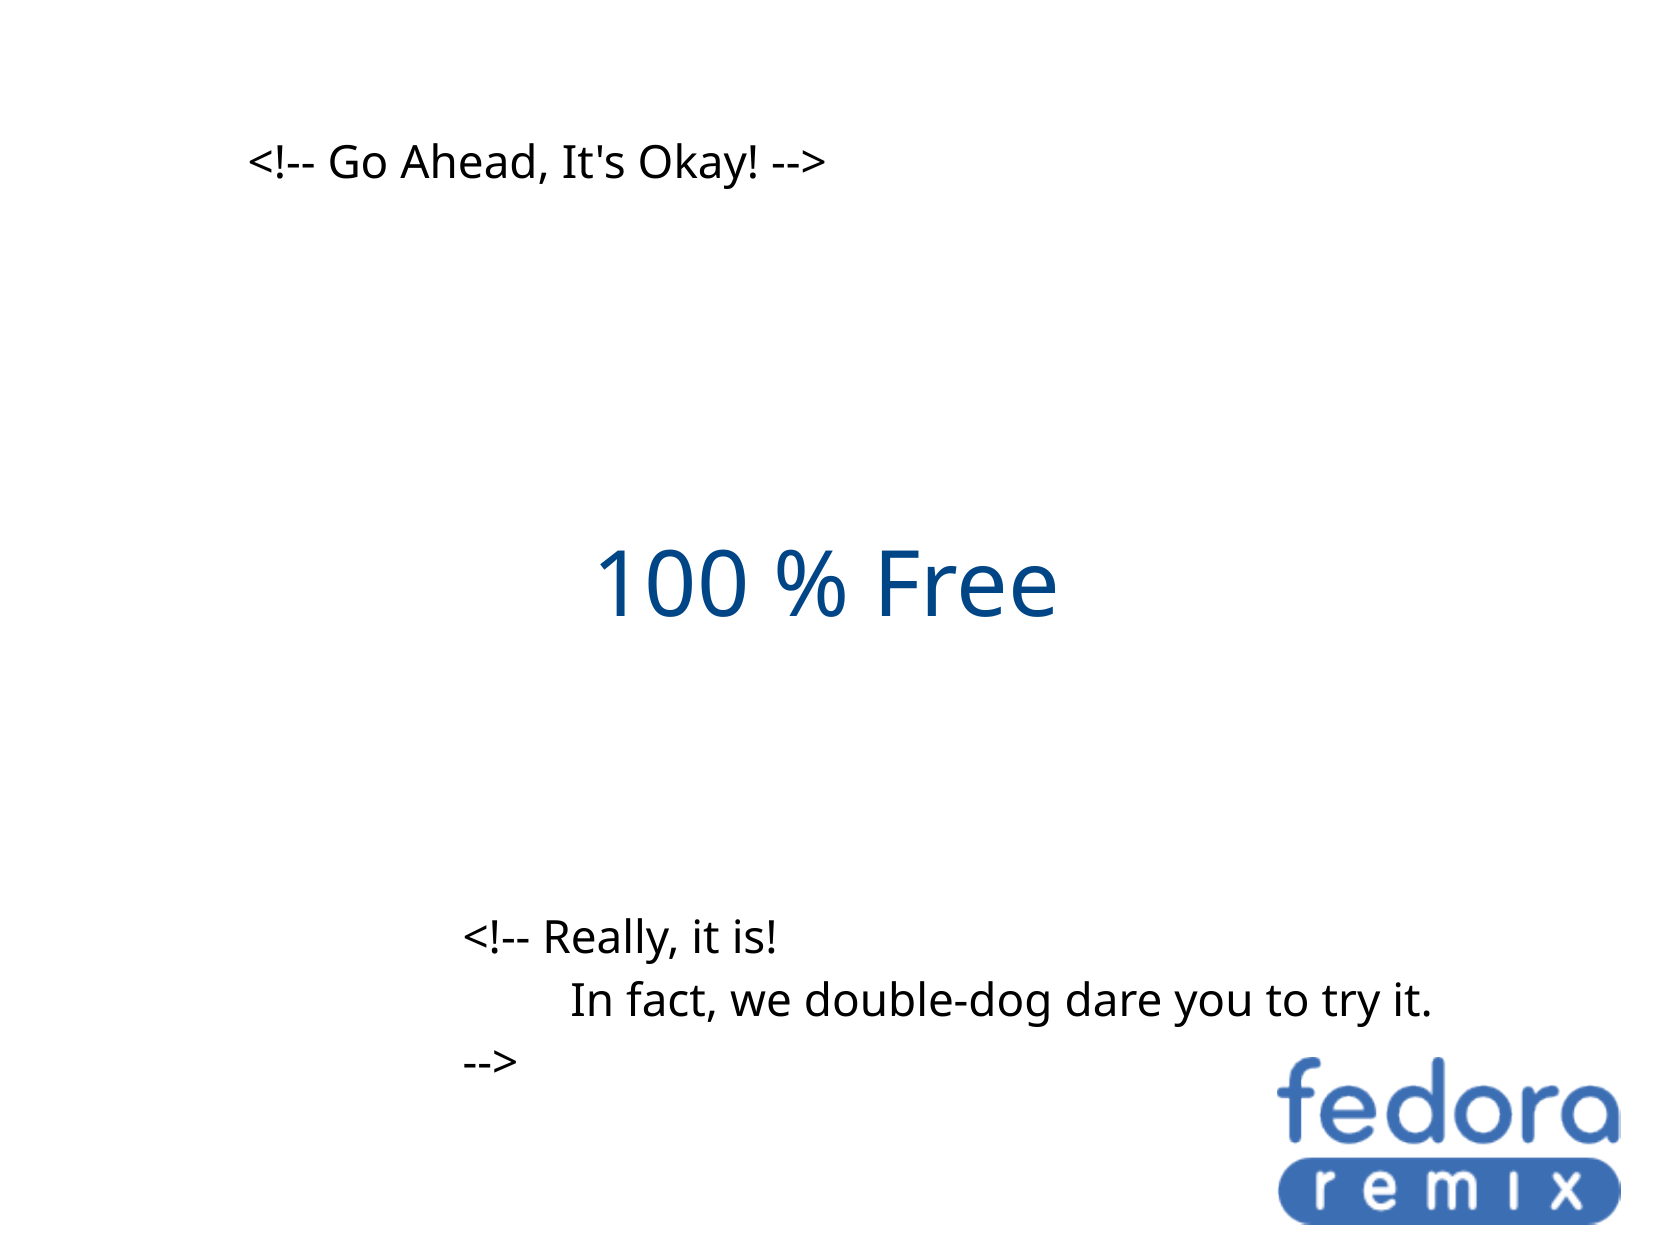

<!-- Go Ahead, It's Okay! -->
# 100 % Free
<!-- Really, it is!
 In fact, we double-dog dare you to try it. -->